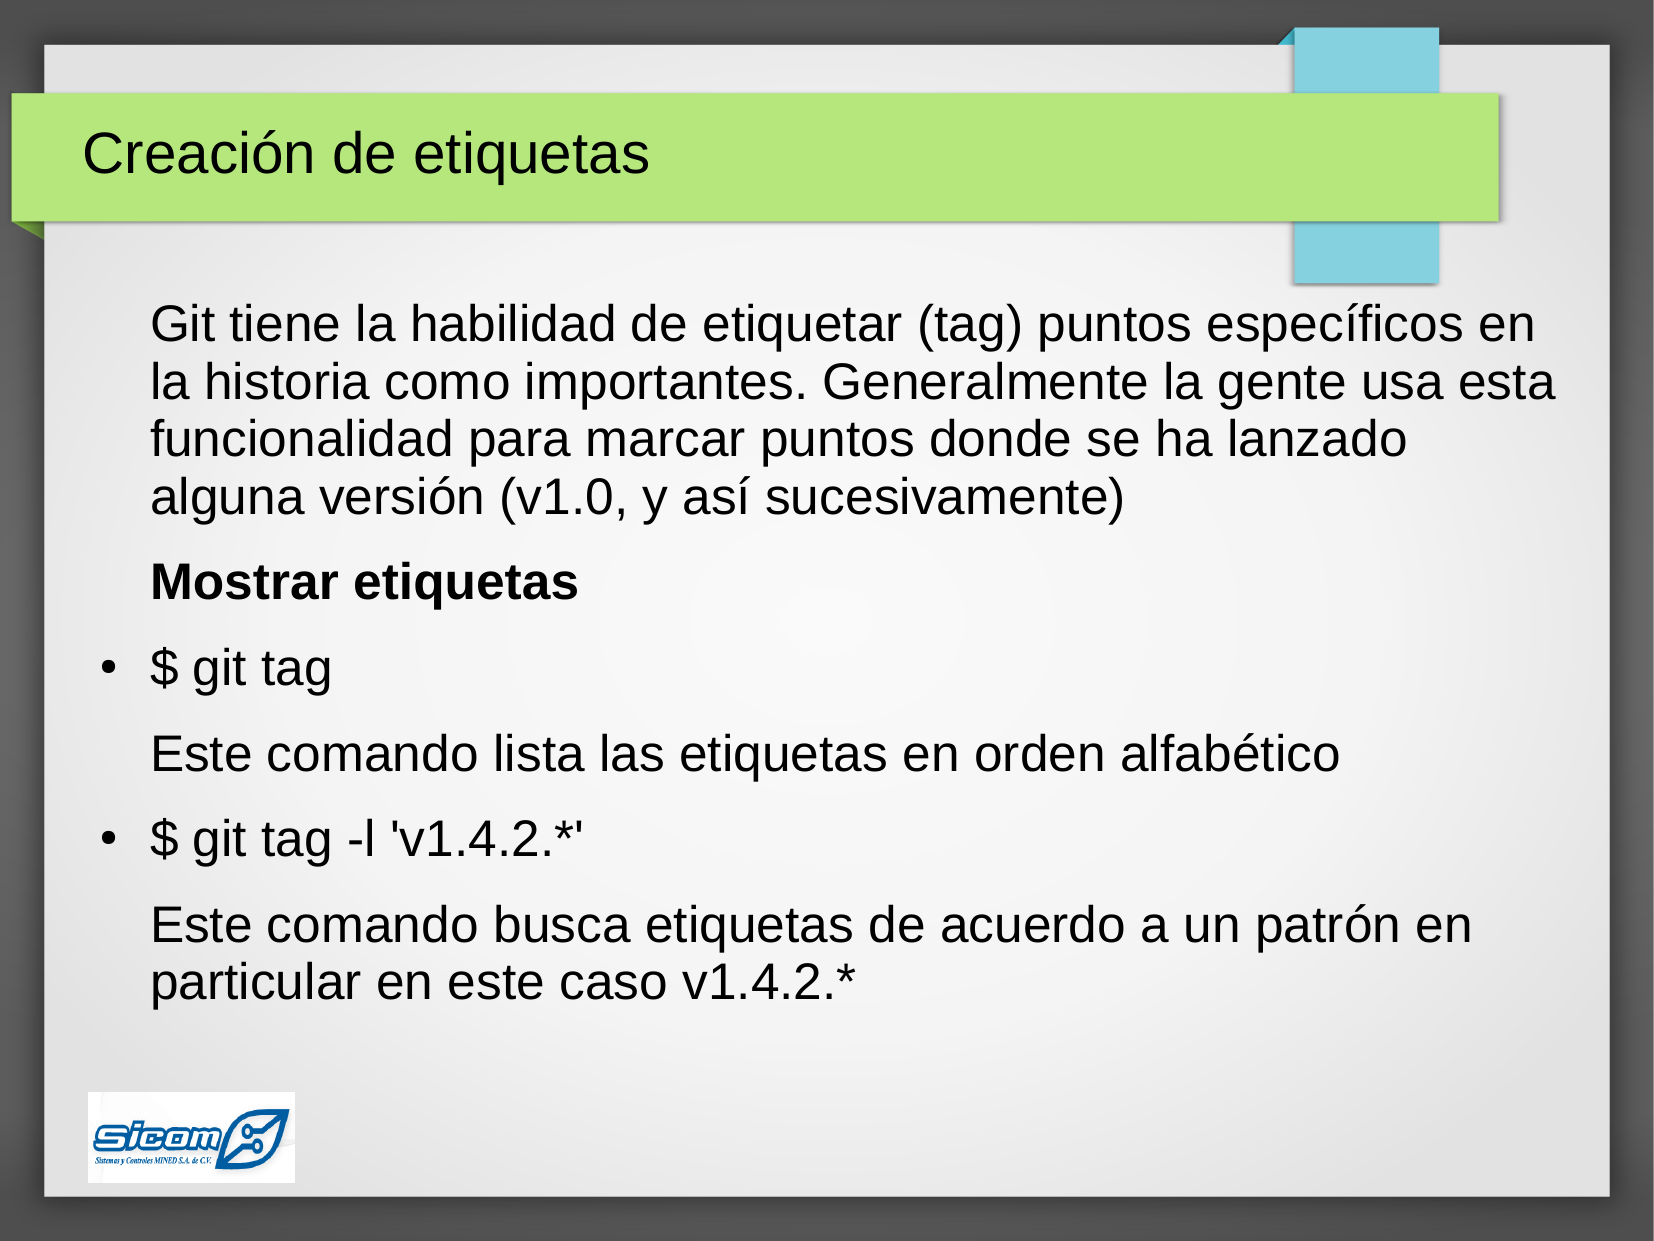

# Creación de etiquetas
Git tiene la habilidad de etiquetar (tag) puntos específicos en la historia como importantes. Generalmente la gente usa esta funcionalidad para marcar puntos donde se ha lanzado alguna versión (v1.0, y así sucesivamente)
Mostrar etiquetas
$ git tag
Este comando lista las etiquetas en orden alfabético
$ git tag -l 'v1.4.2.*'
Este comando busca etiquetas de acuerdo a un patrón en particular en este caso v1.4.2.*